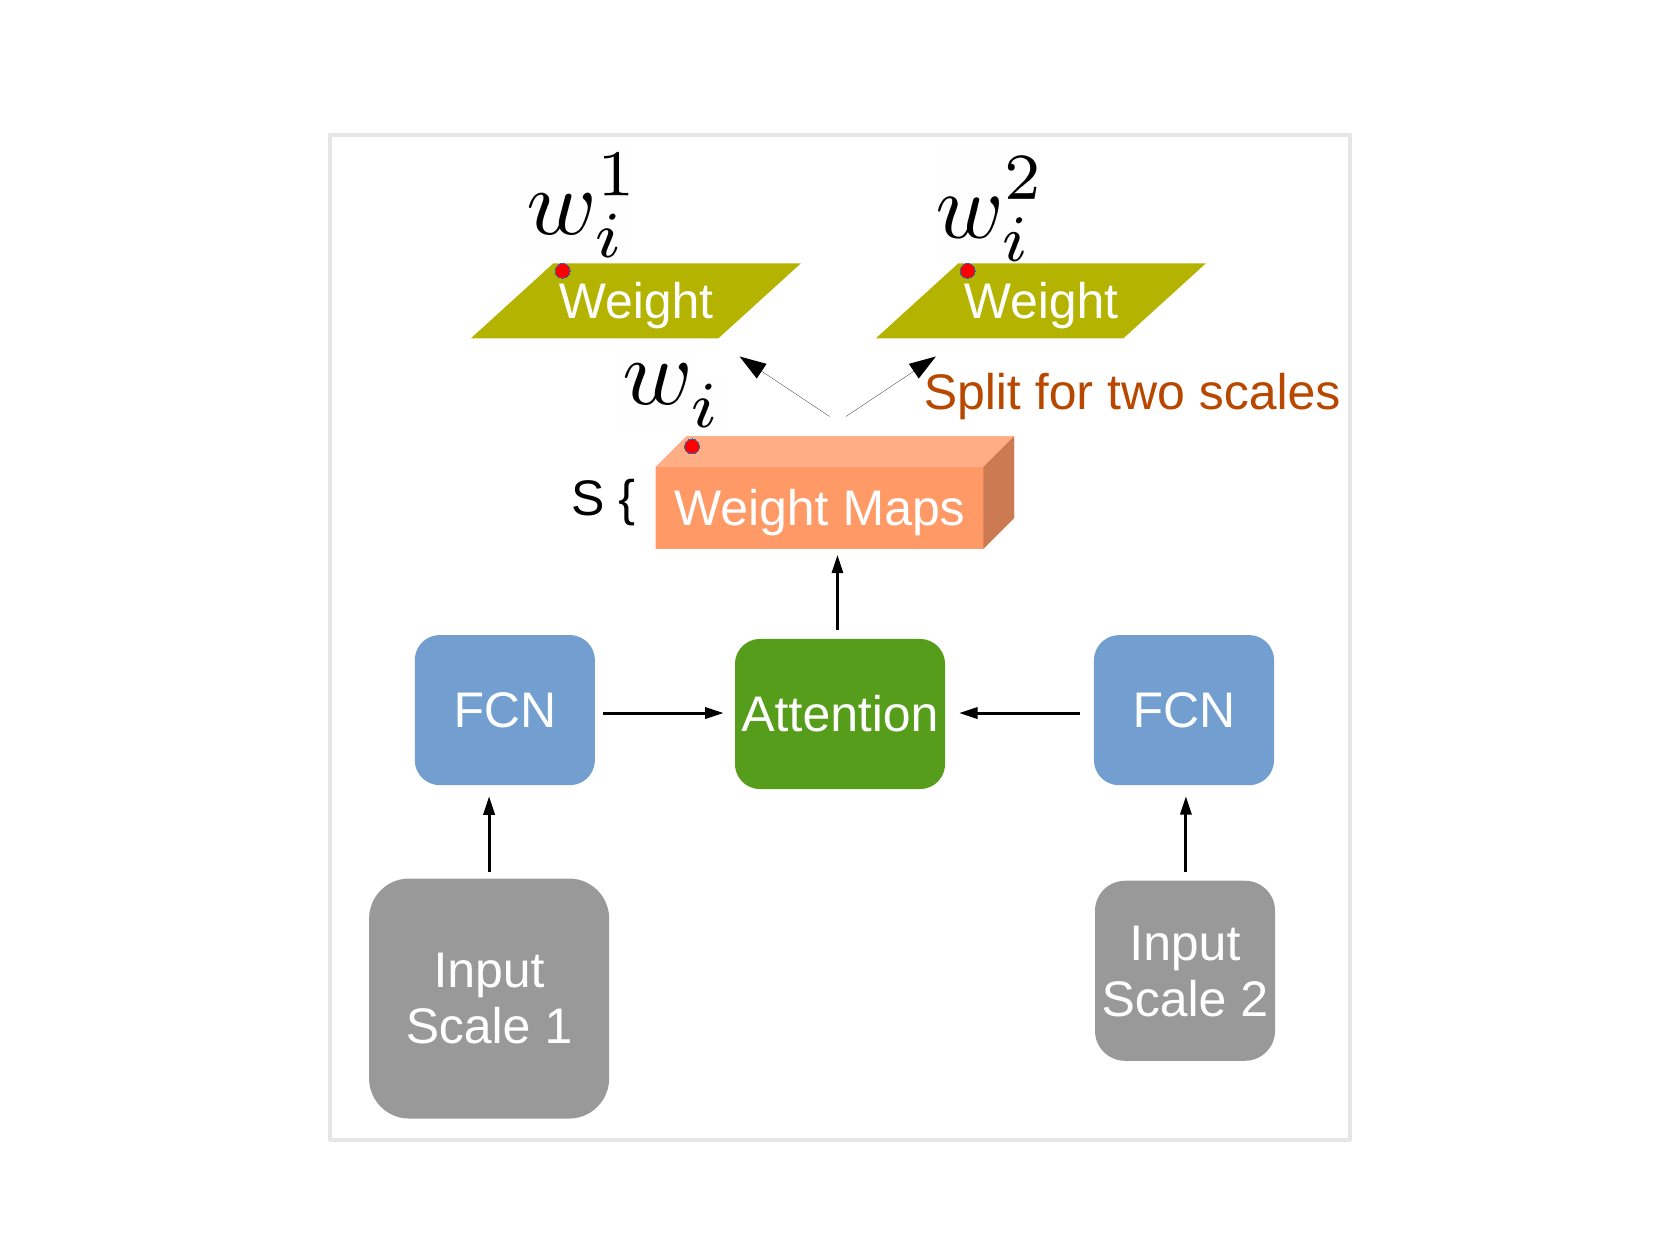

Weight
Weight
Split for two scales
Weight Maps
S {
FCN
FCN
Attention
Input
Scale 1
Input
Scale 2